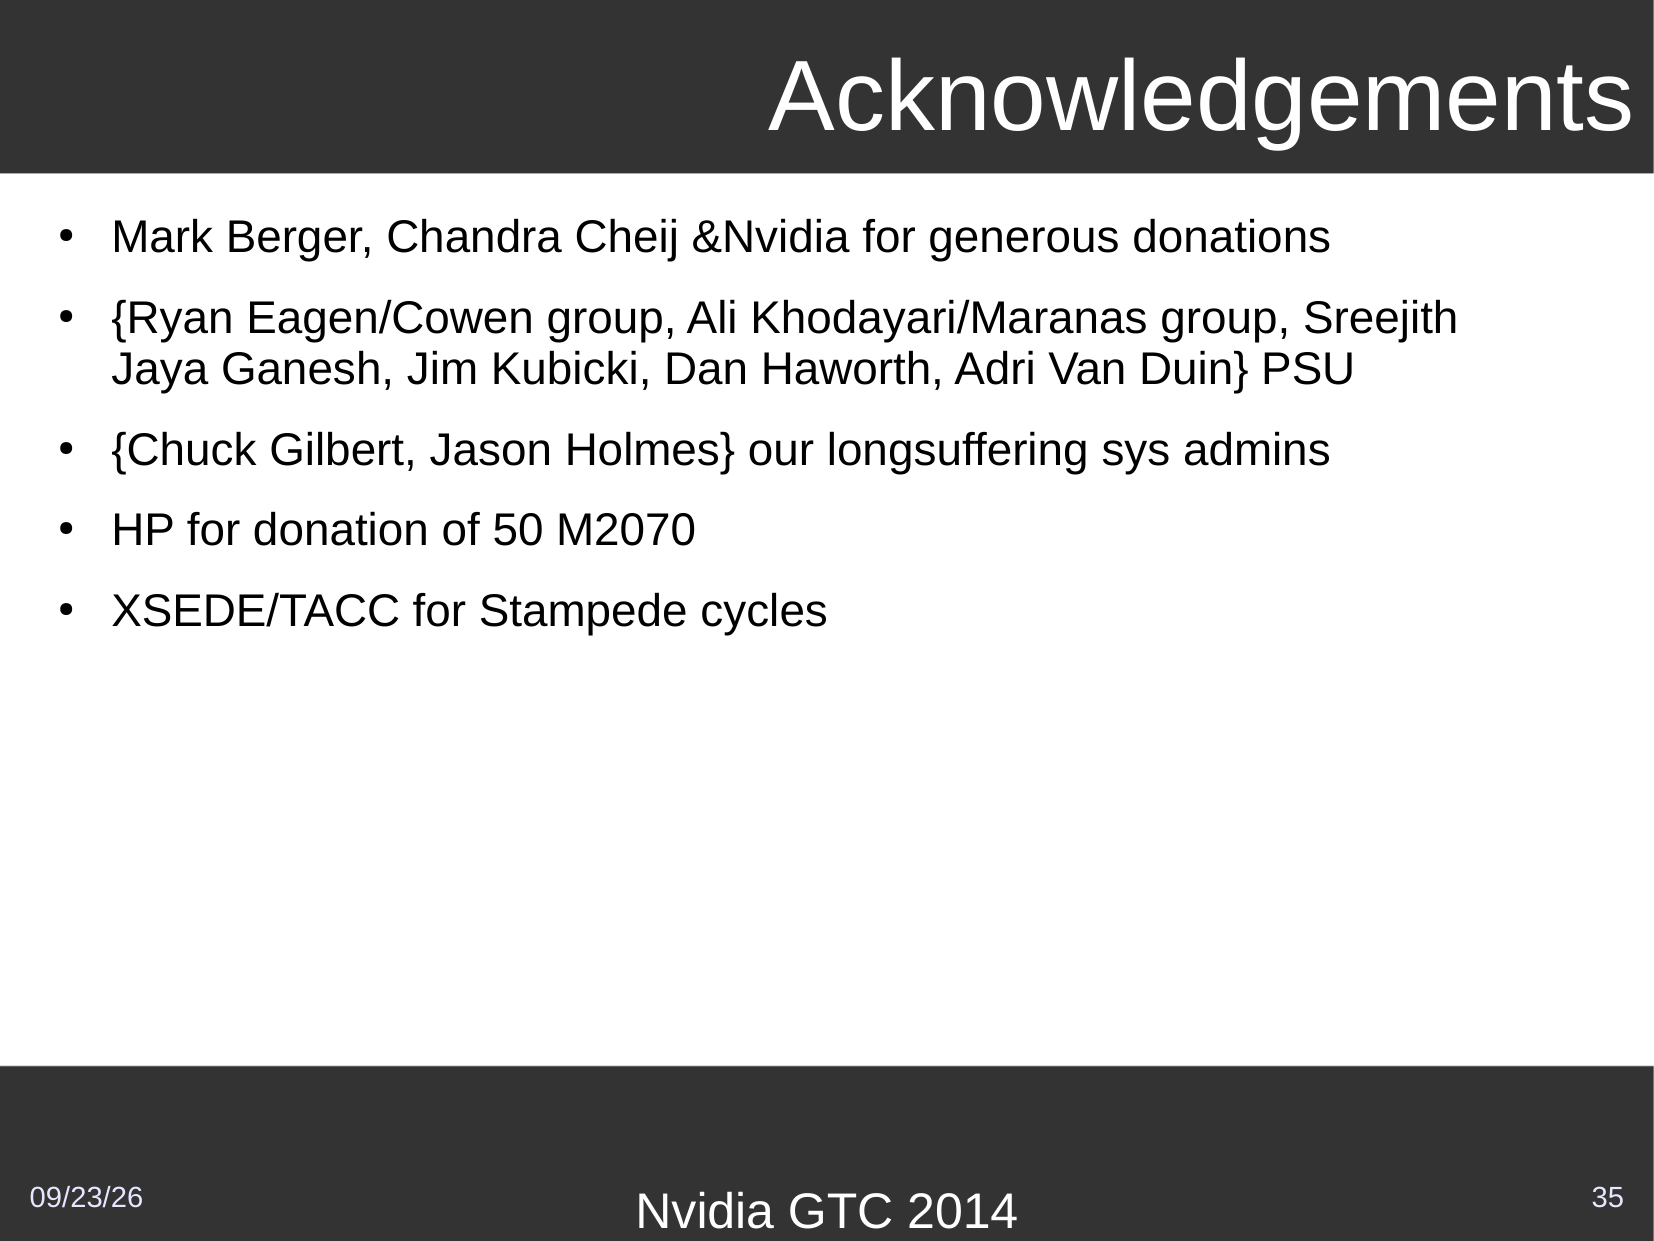

# Acknowledgements
Mark Berger, Chandra Cheij &Nvidia for generous donations
{Ryan Eagen/Cowen group, Ali Khodayari/Maranas group, Sreejith Jaya Ganesh, Jim Kubicki, Dan Haworth, Adri Van Duin} PSU
{Chuck Gilbert, Jason Holmes} our longsuffering sys admins
HP for donation of 50 M2070
XSEDE/TACC for Stampede cycles
35
Nvidia GTC 2014